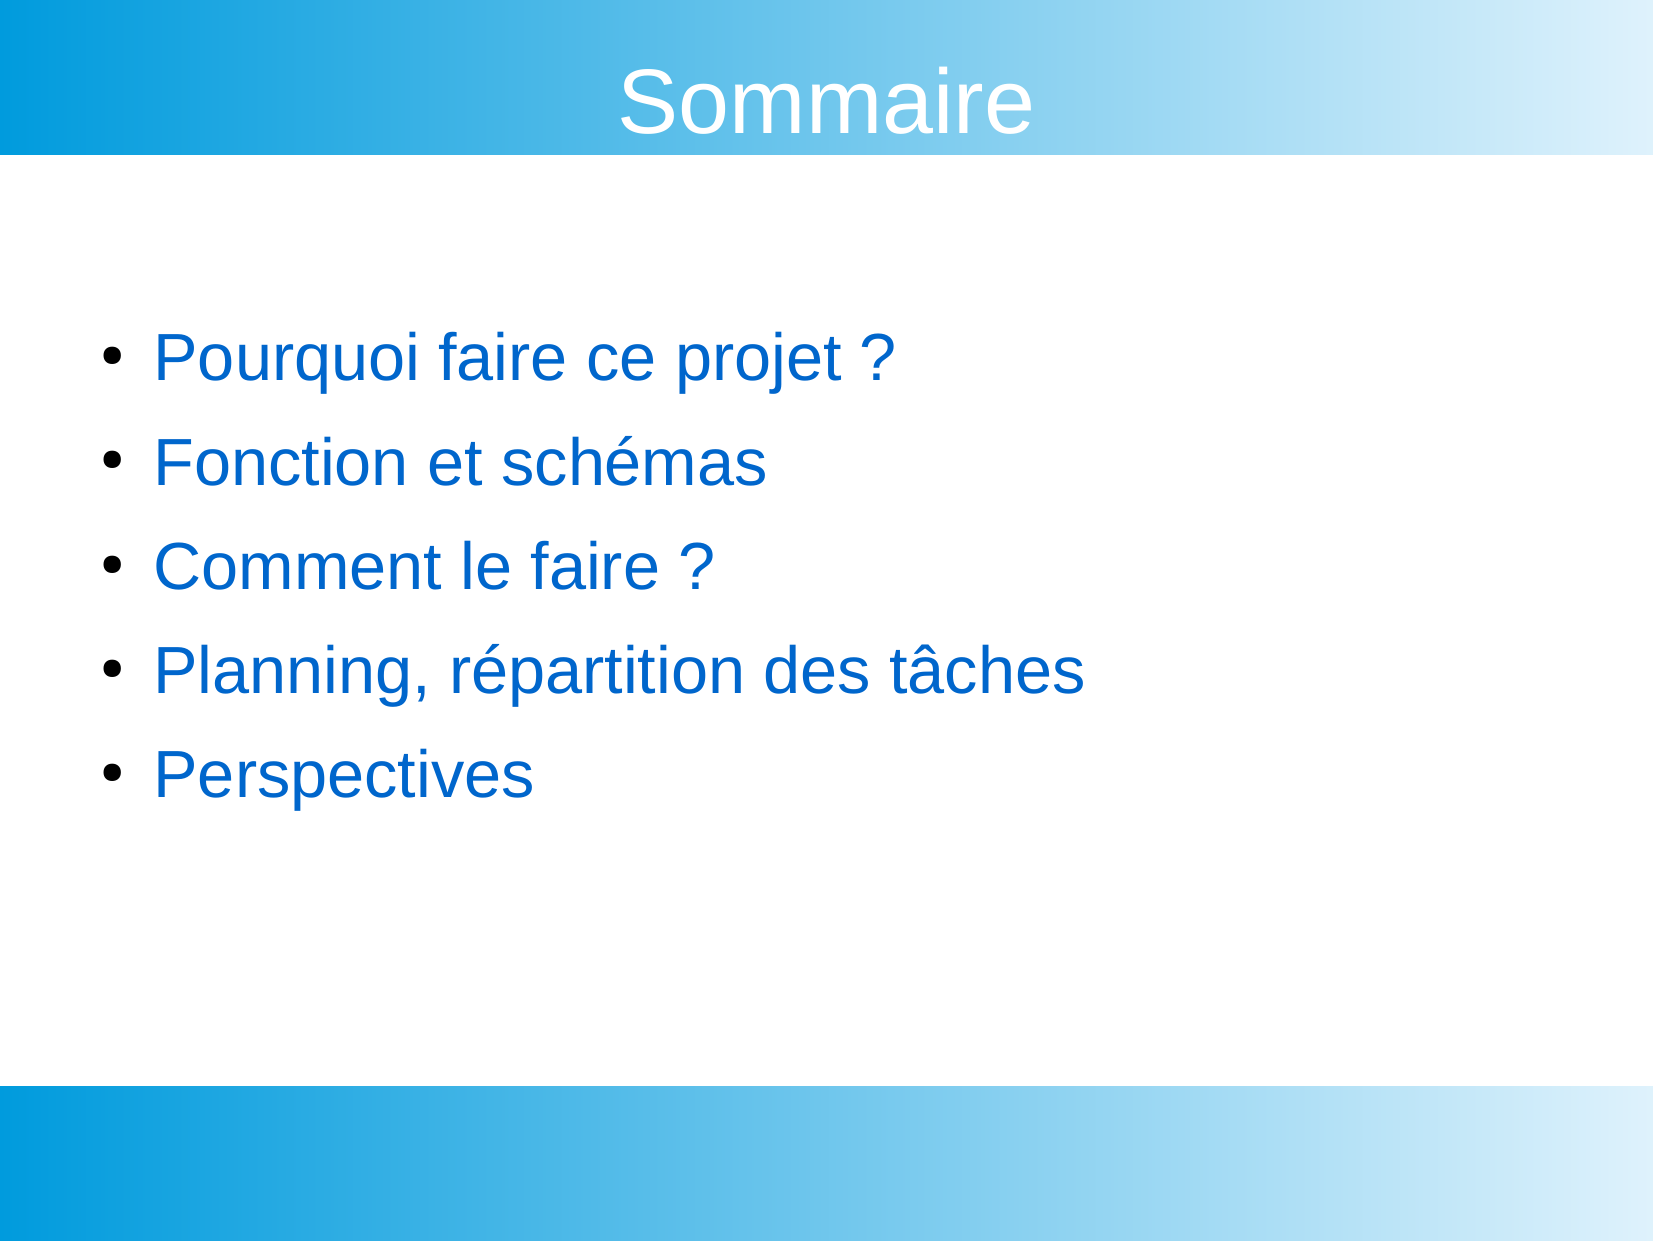

# Sommaire
Pourquoi faire ce projet ?
Fonction et schémas
Comment le faire ?
Planning, répartition des tâches
Perspectives